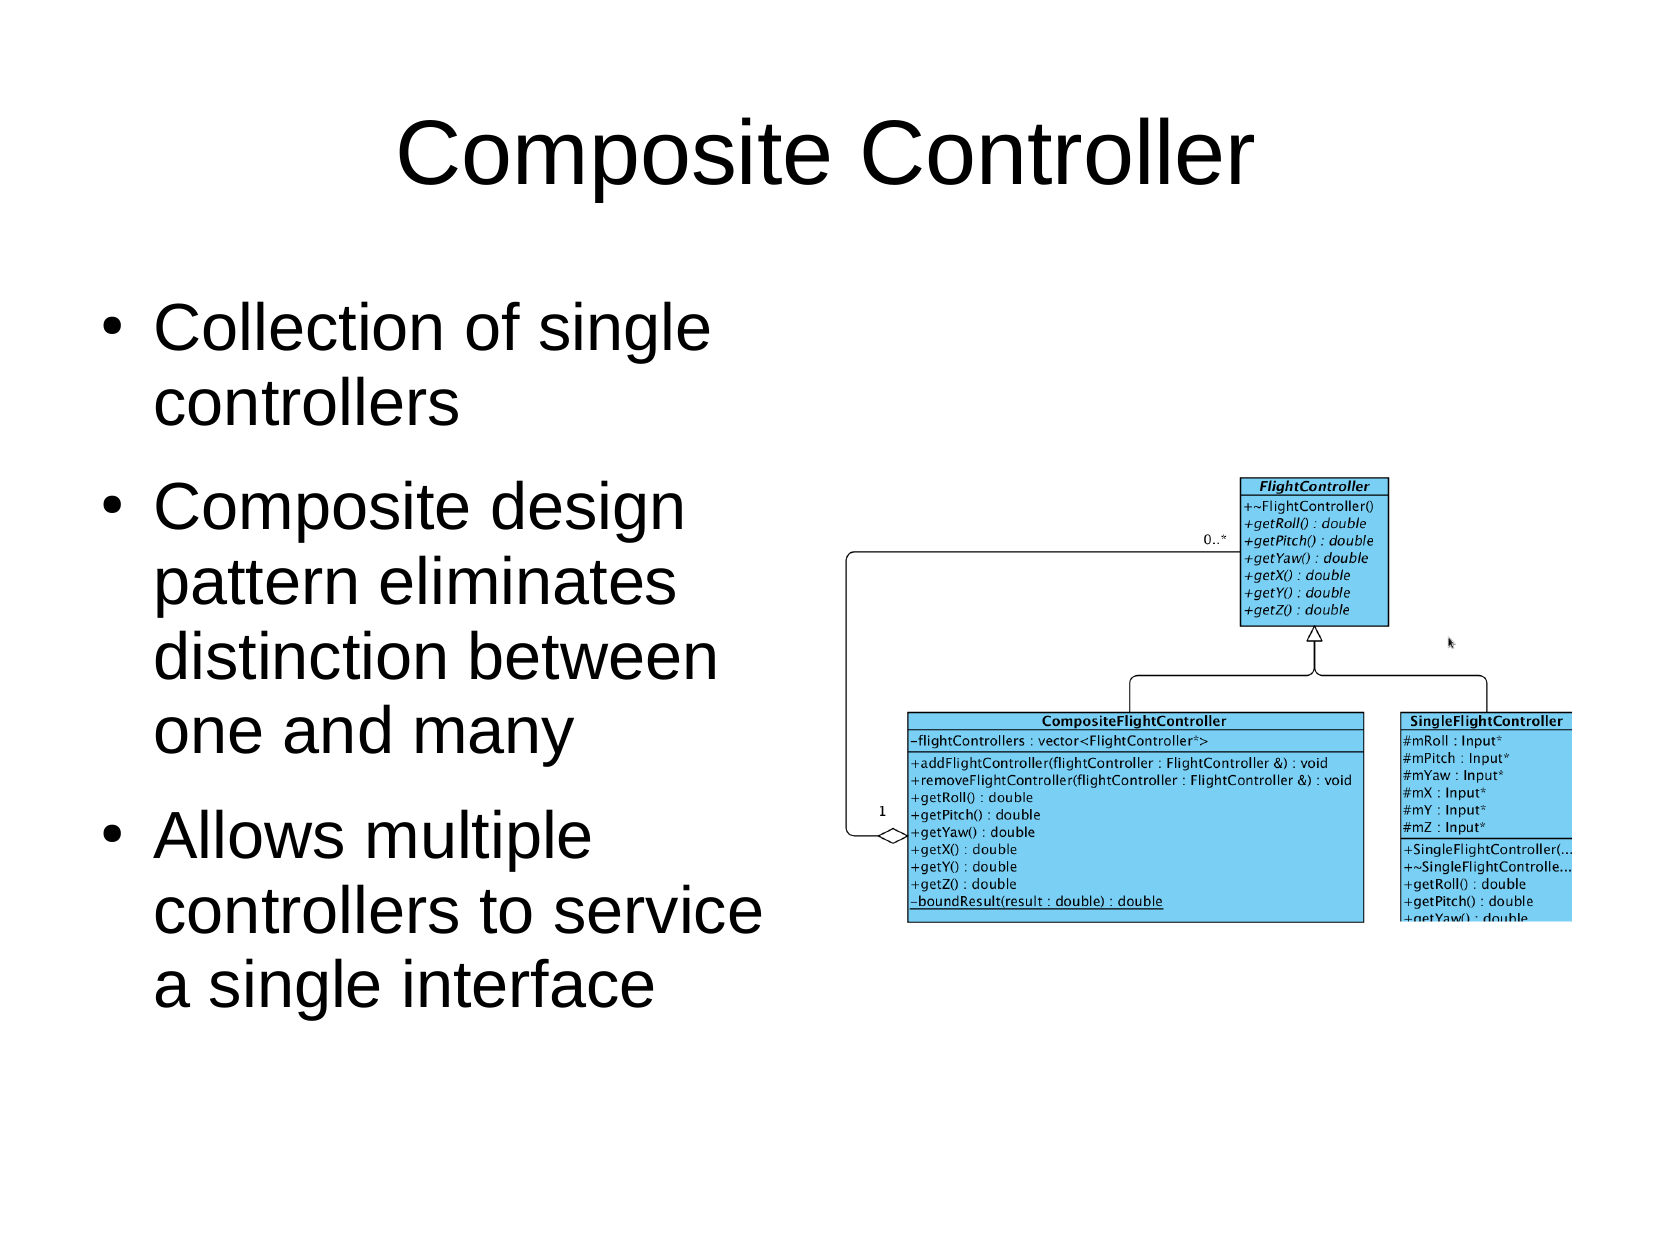

# Composite Controller
Collection of single controllers
Composite design pattern eliminates distinction between one and many
Allows multiple controllers to service a single interface